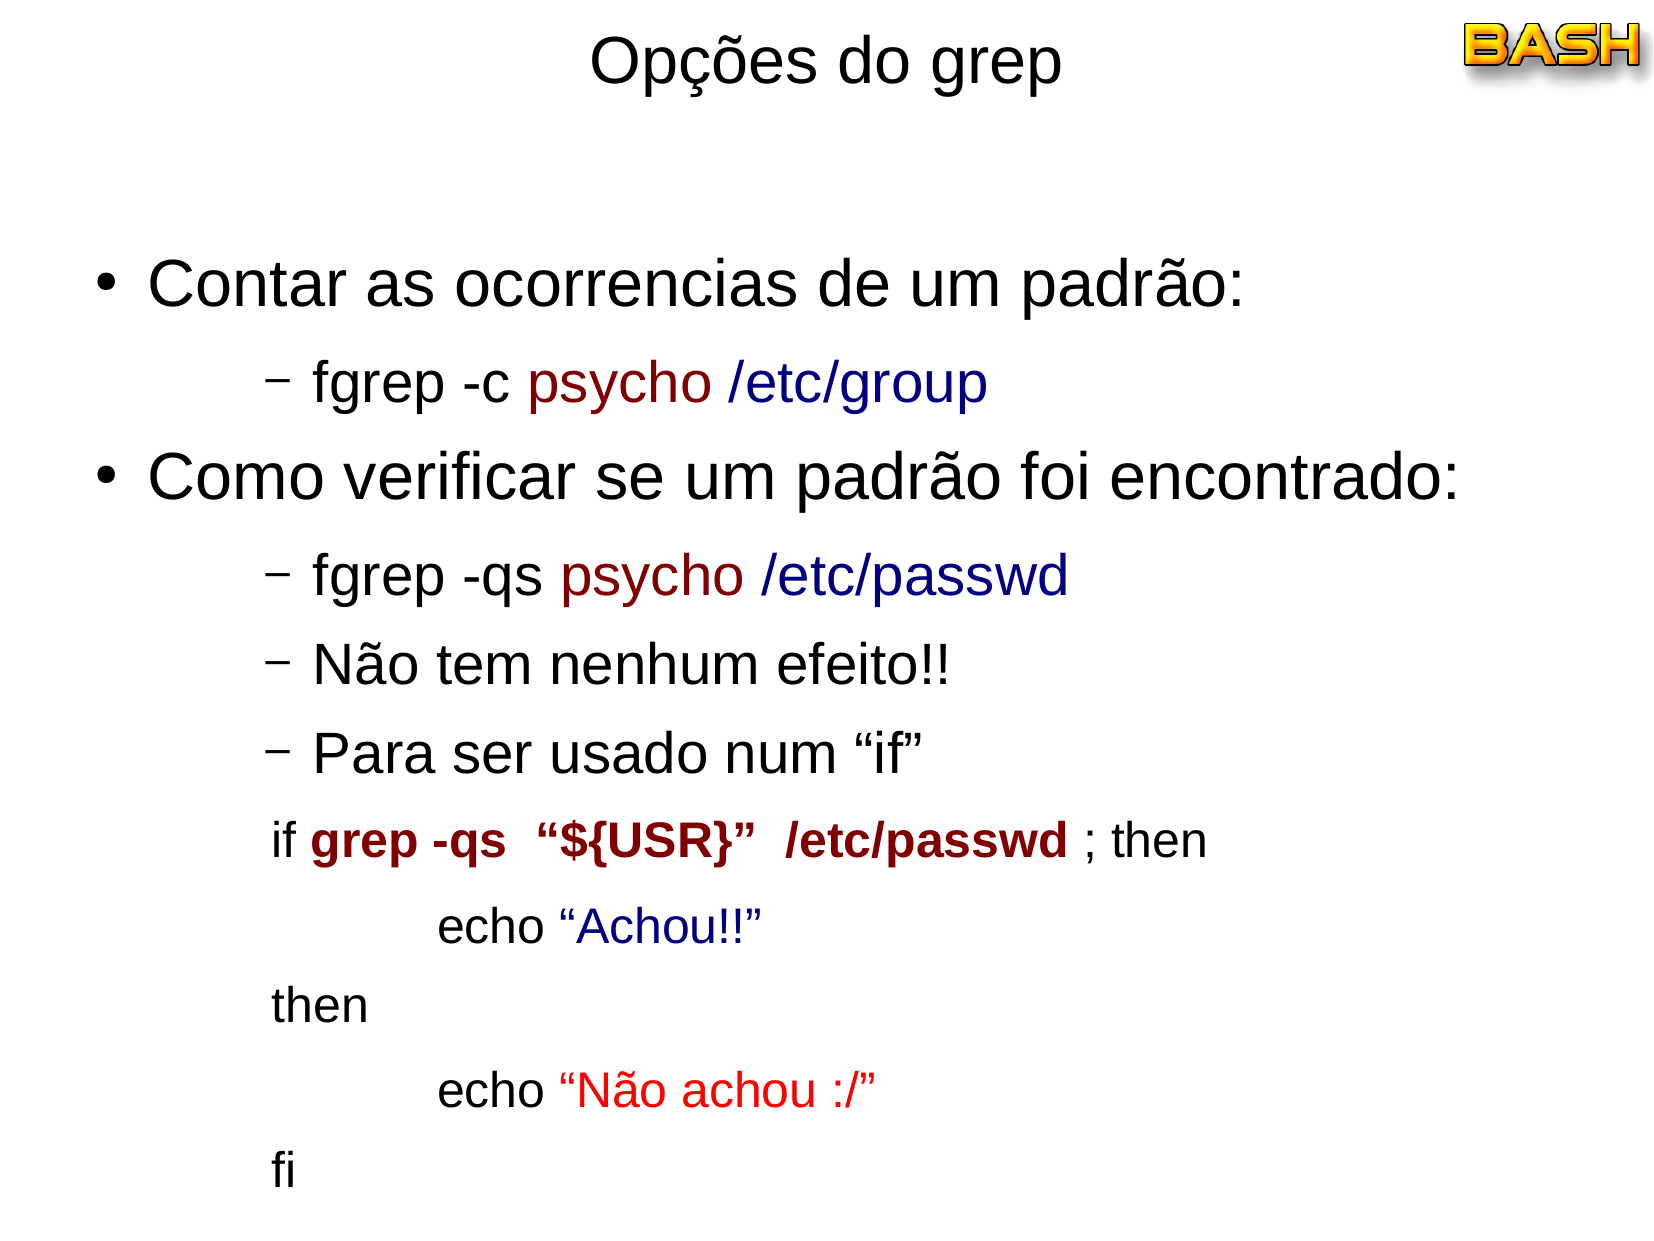

# Opções do grep
Contar as ocorrencias de um padrão:
fgrep -c psycho /etc/group
Como verificar se um padrão foi encontrado:
fgrep -qs psycho /etc/passwd
Não tem nenhum efeito!!
Para ser usado num “if”
if grep -qs “${USR}” /etc/passwd ; then
echo “Achou!!”
then
echo “Não achou :/”
fi
Procura recursivamente no diretório:
fgrep -R psycho /etc
Para não ser case-sensitive:
fgrep -iR PSYCHO /etc
Para inverter busca, mostrando as linhas que não tem:
fgrep -v psycho /etc/passwd
Contar as ocorrências de um padrão:
fgrep -c psycho /etc/group